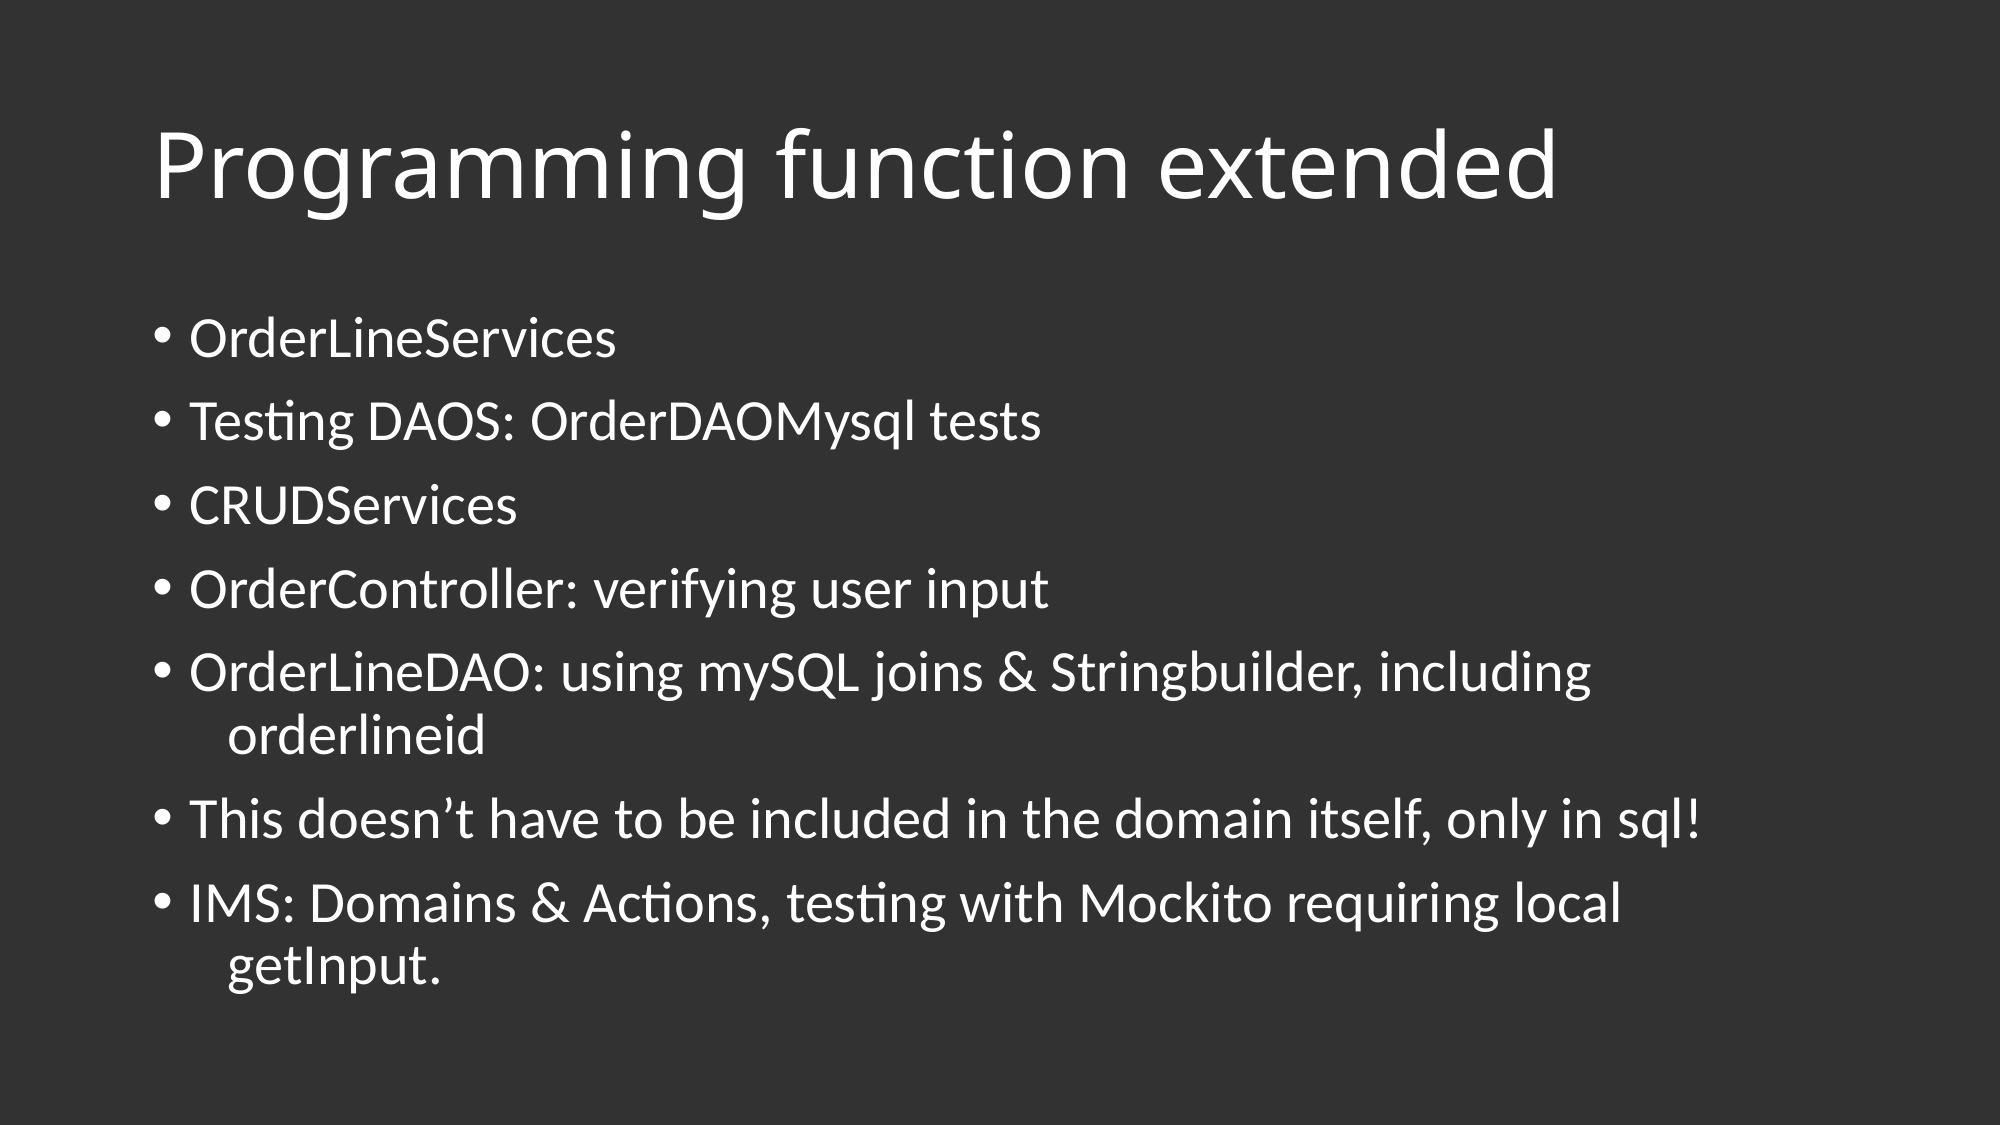

# Programming function extended
OrderLineServices
Testing DAOS: OrderDAOMysql tests
CRUDServices
OrderController: verifying user input
OrderLineDAO: using mySQL joins & Stringbuilder, including orderlineid
This doesn’t have to be included in the domain itself, only in sql!
IMS: Domains & Actions, testing with Mockito requiring local getInput.